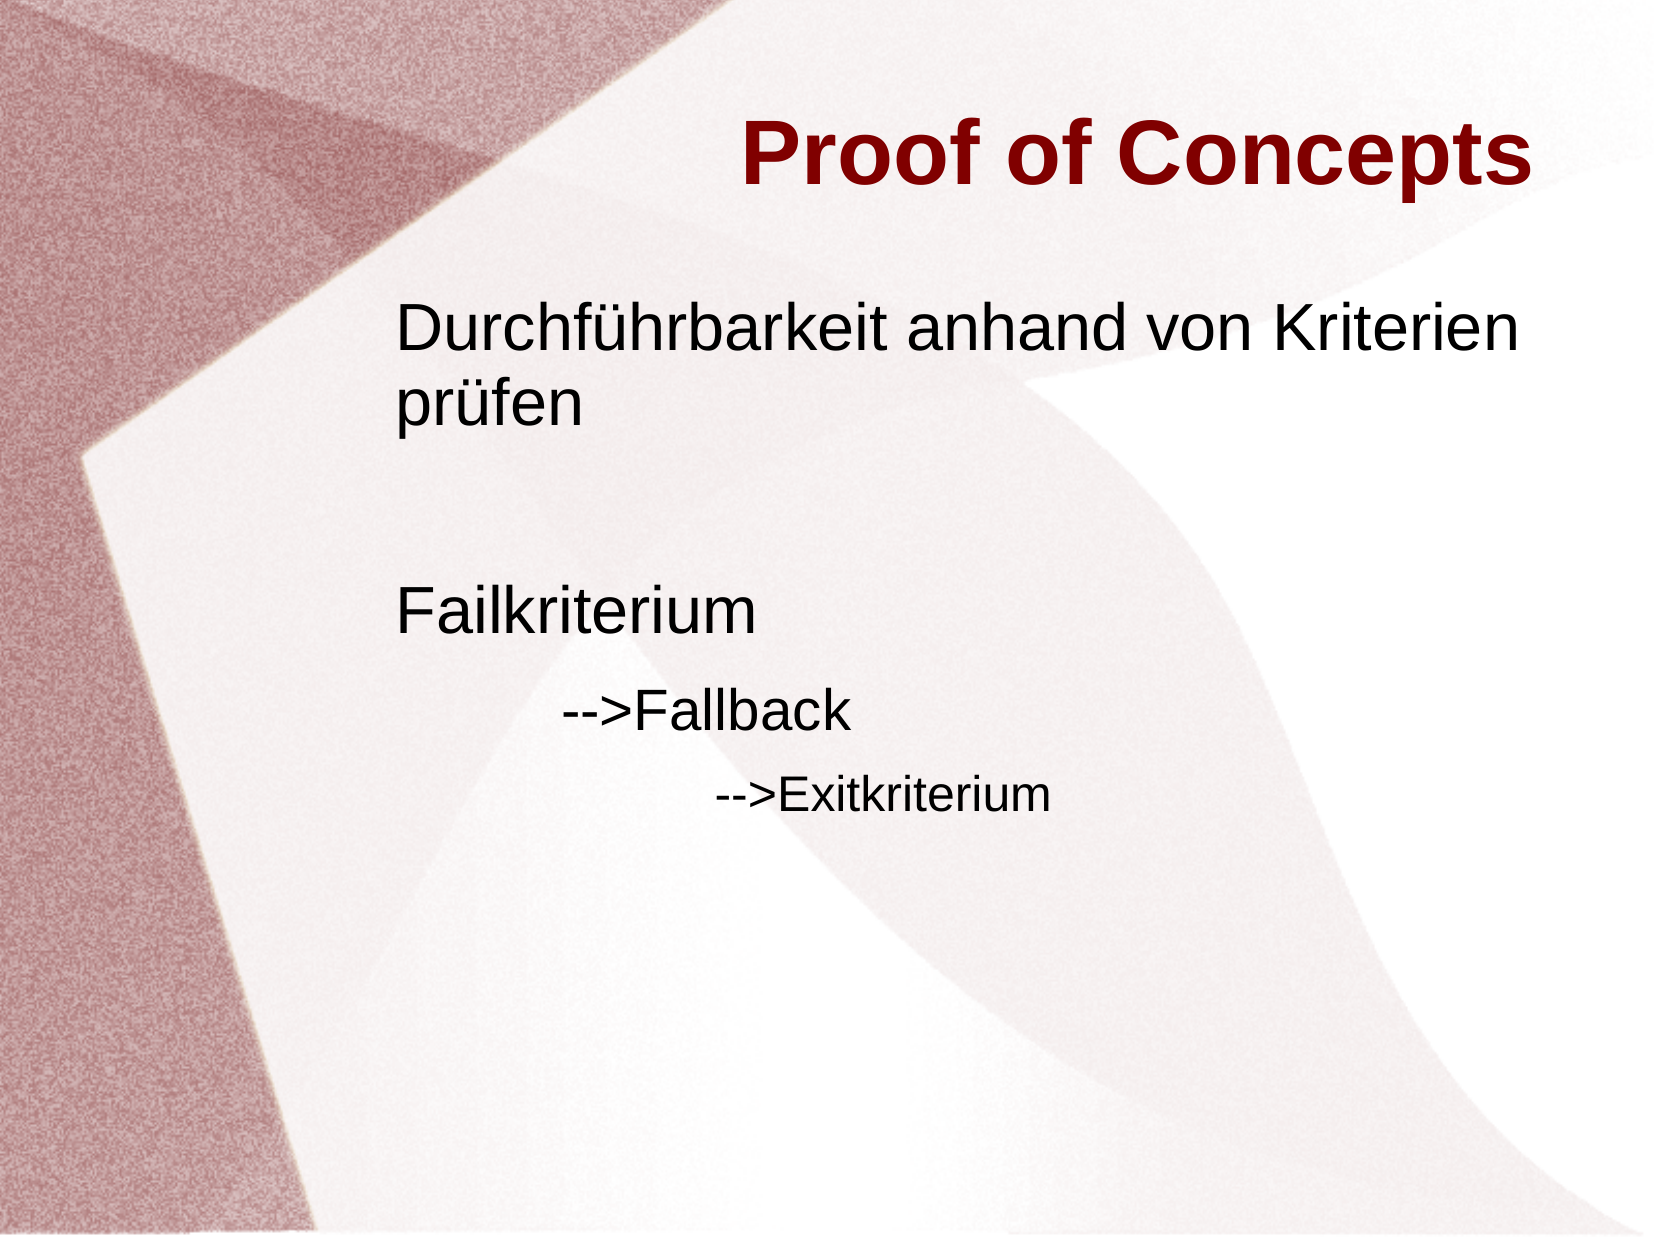

# Proof of Concepts
Durchführbarkeit anhand von Kriterien prüfen
Failkriterium
-->Fallback
-->Exitkriterium